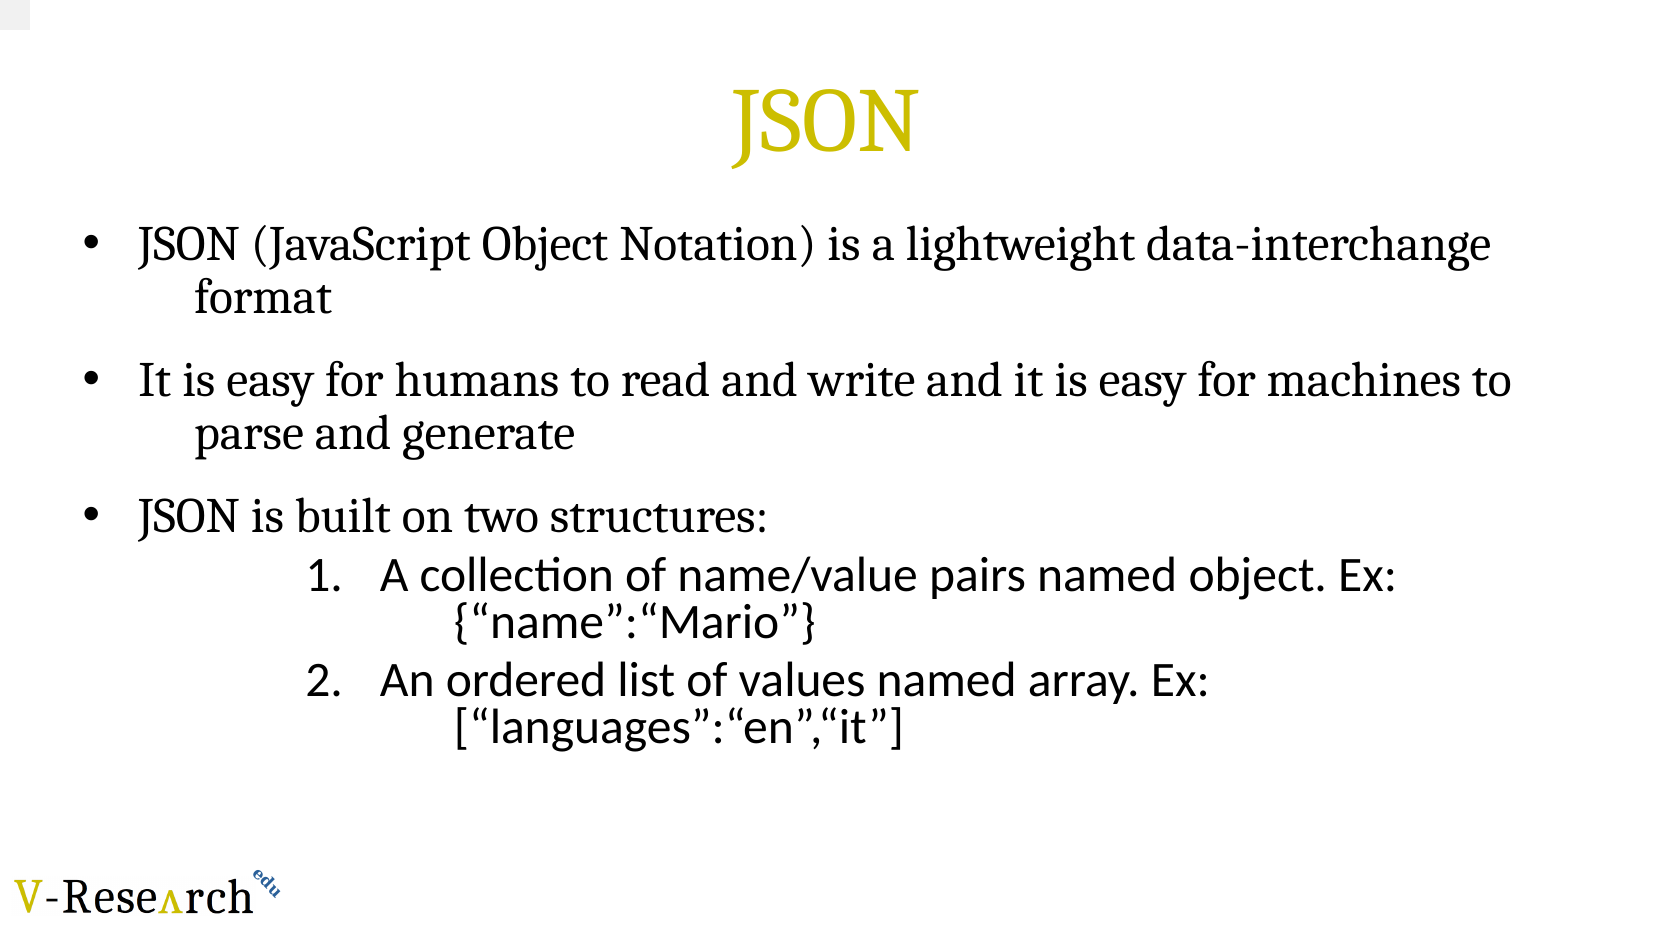

# JSON
JSON (JavaScript Object Notation) is a lightweight data-interchange format
It is easy for humans to read and write and it is easy for machines to parse and generate
JSON is built on two structures:
A collection of name/value pairs named object. Ex:{“name”:“Mario”}
An ordered list of values named array. Ex:[“languages”:“en”,“it”]
edu